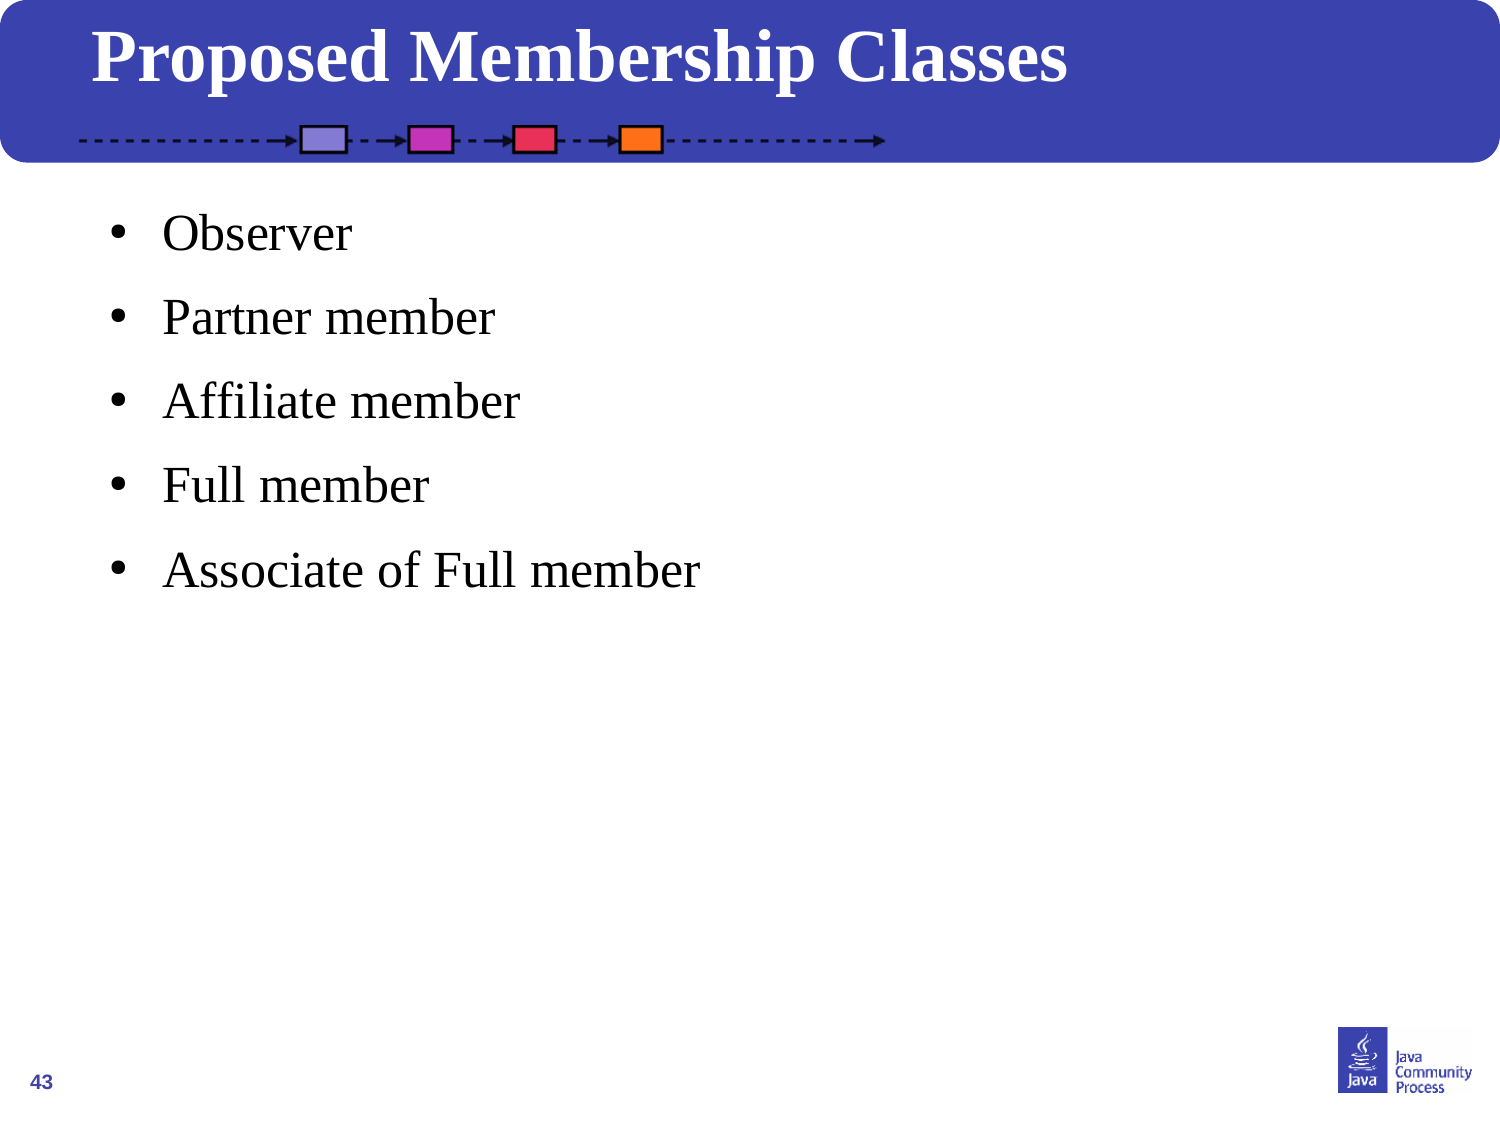

Proposed Membership Classes
# Observer
Partner member
Affiliate member
Full member
Associate of Full member